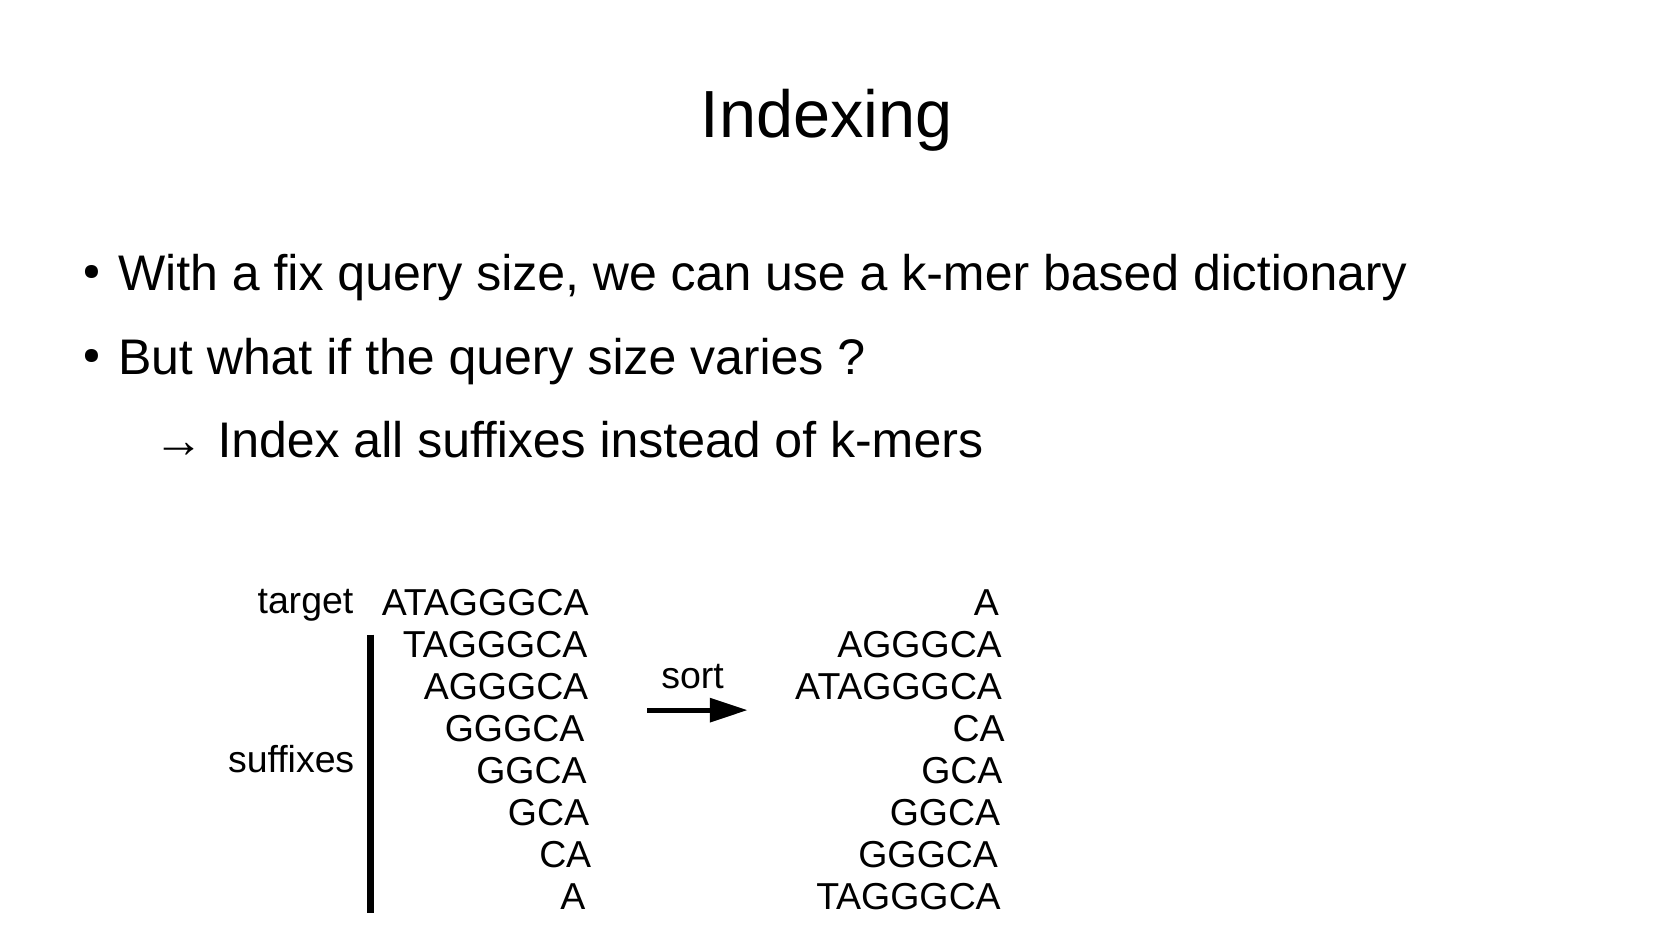

# Indexing
With a fix query size, we can use a k-mer based dictionary
But what if the query size varies ?
→ Index all suffixes instead of k-mers
target
ATAGGGCA
 TAGGGCA
 AGGGCA
 GGGCA
 GGCA
 GCA
 CA
 A
 A
 AGGGCA
ATAGGGCA
 CA
 GCA
 GGCA
 GGGCA
 TAGGGCA
sort
suffixes